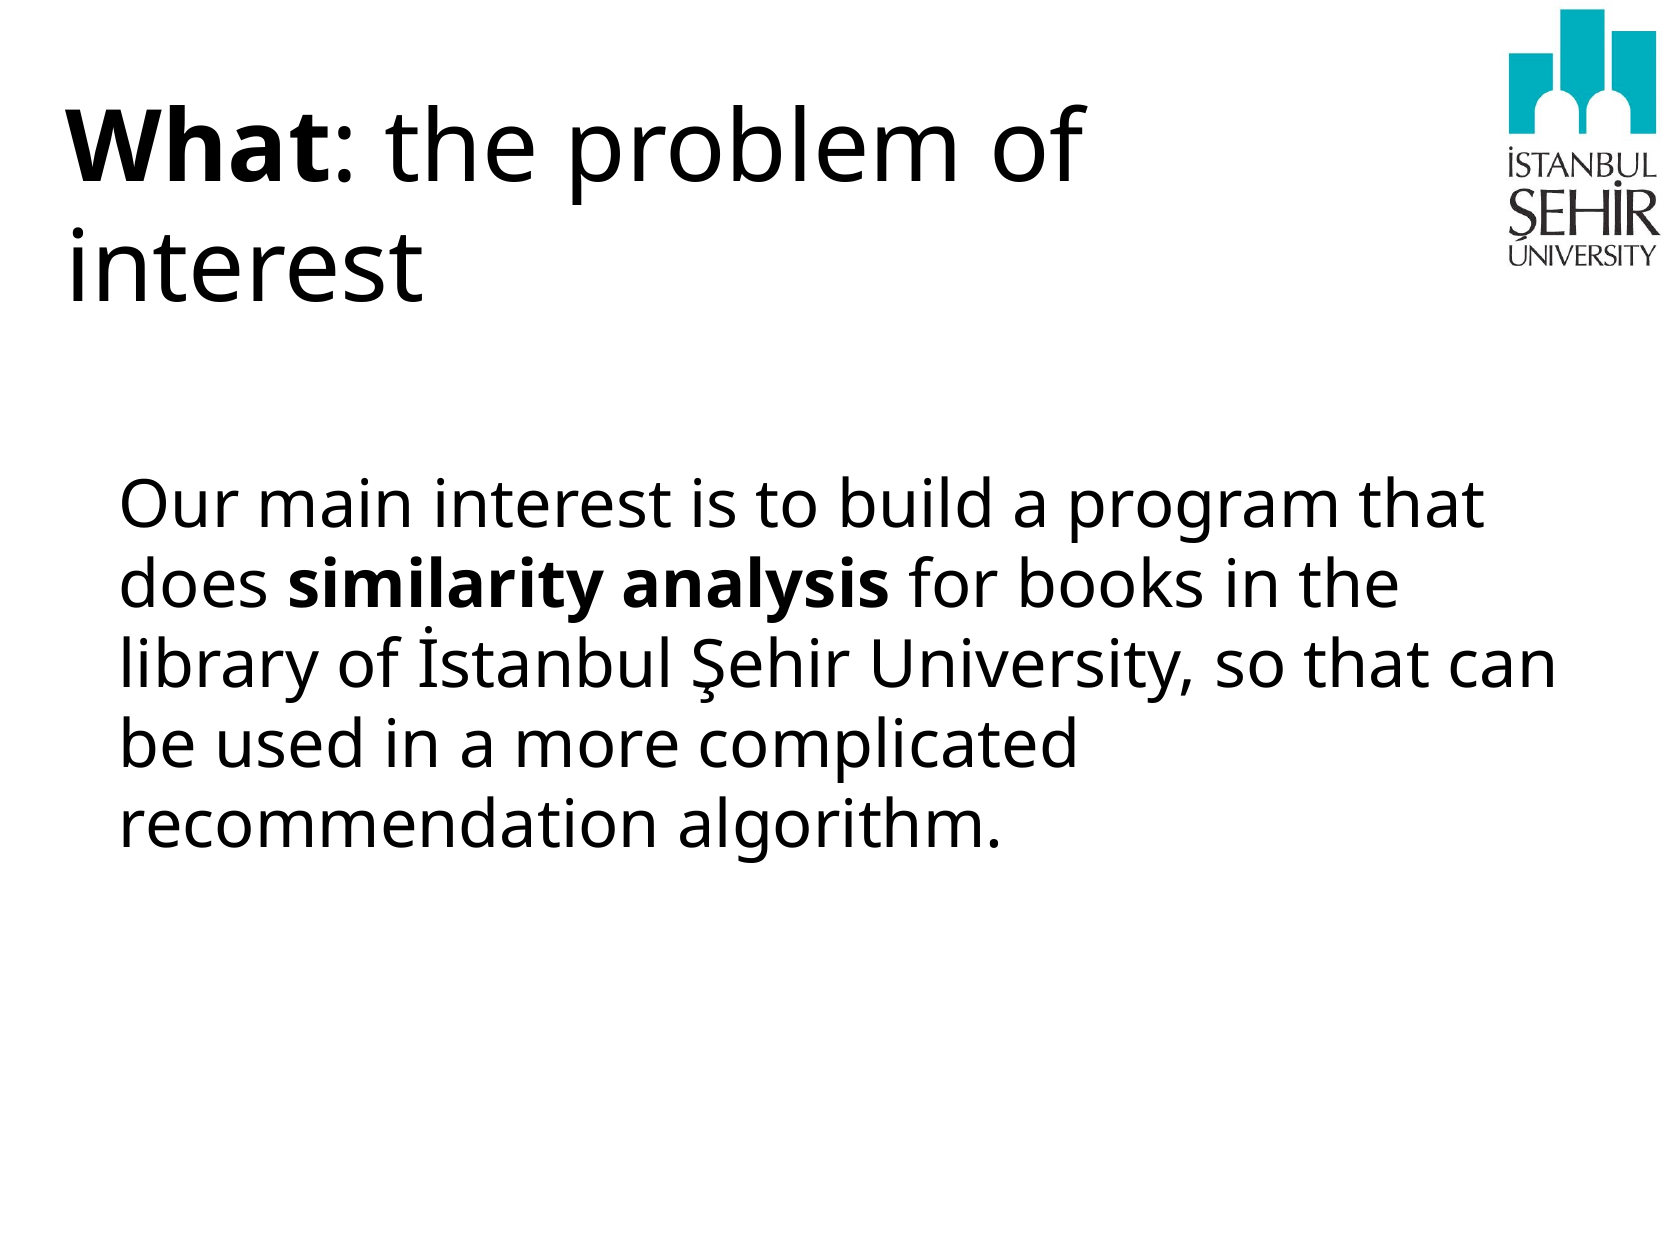

# What: the problem of interest
Our main interest is to build a program that does similarity analysis for books in the library of İstanbul Şehir University, so that can be used in a more complicated recommendation algorithm.